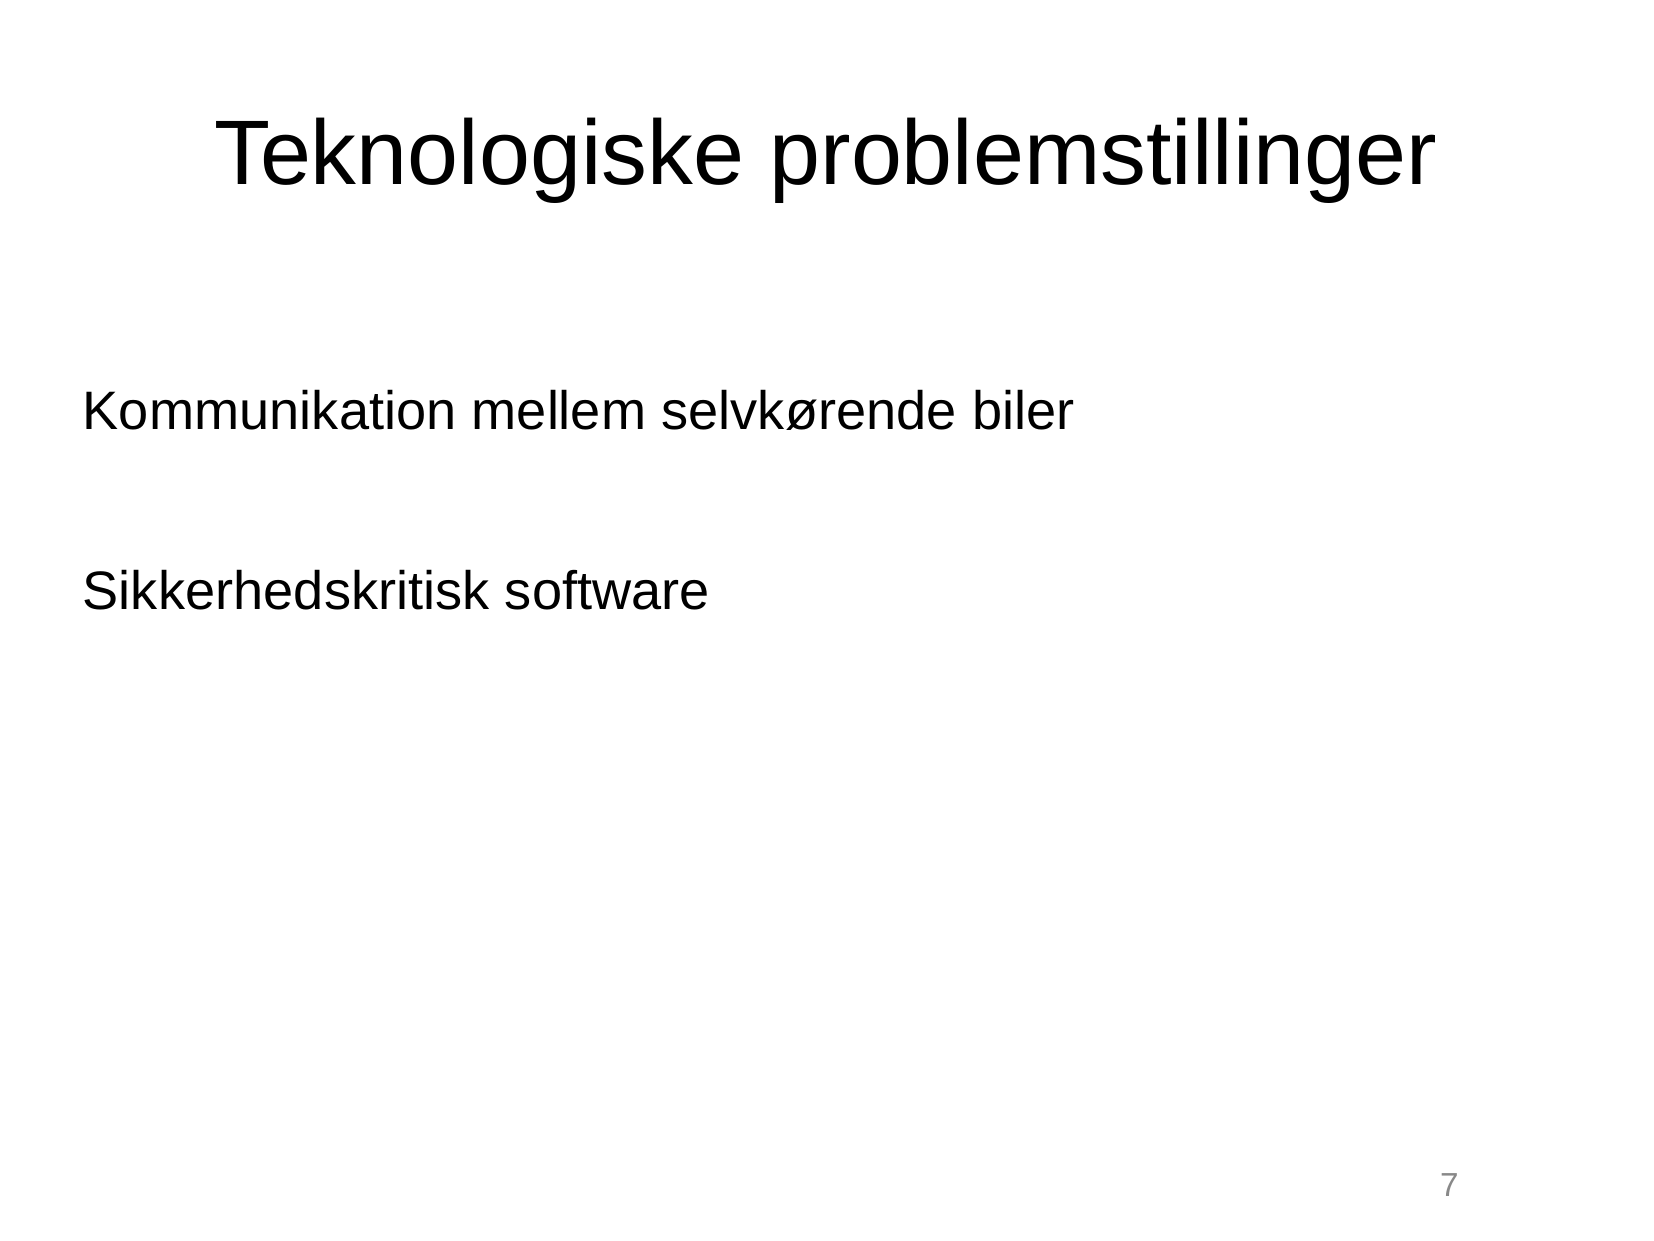

# Teknologiske problemstillinger
Kommunikation mellem selvkørende biler
Sikkerhedskritisk software